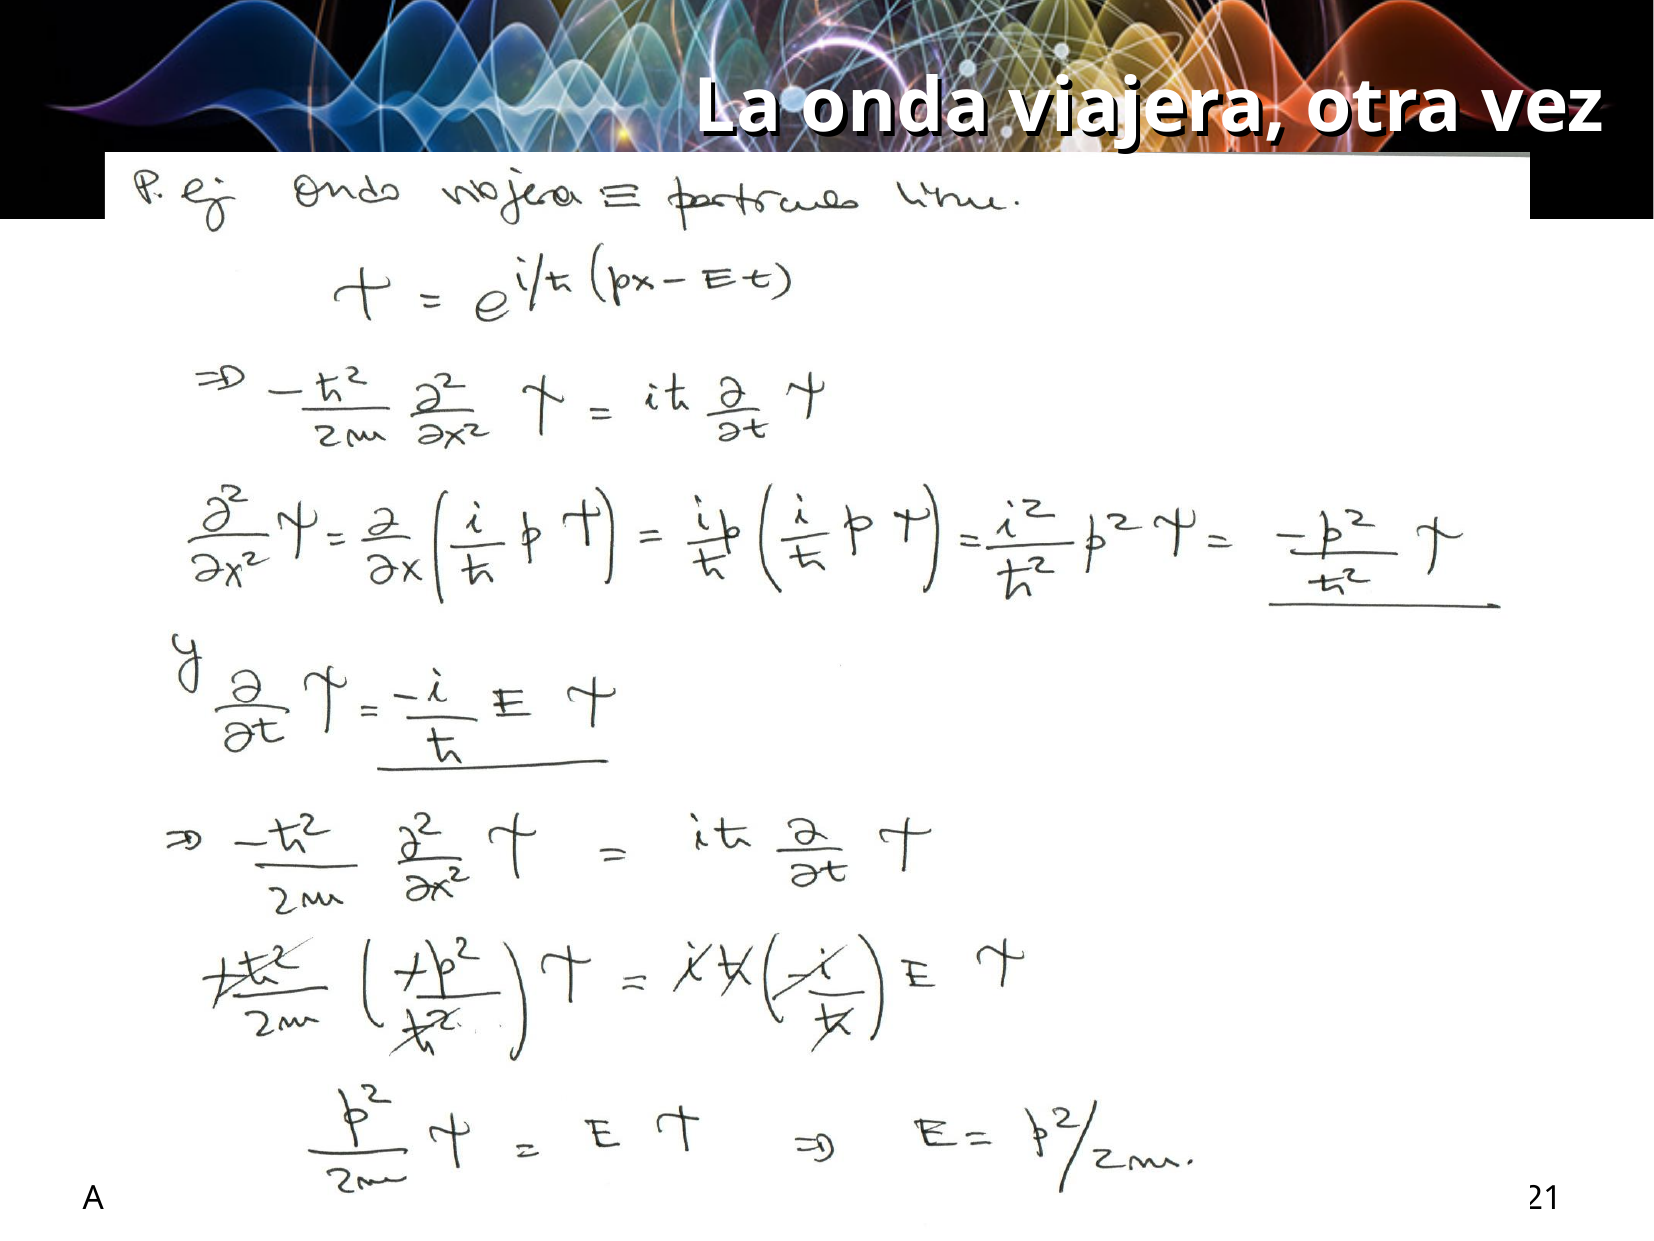

# La onda viajera, otra vez
Abr 27, 2017
H. Asorey - Moderna A 2017 - U03C03
16